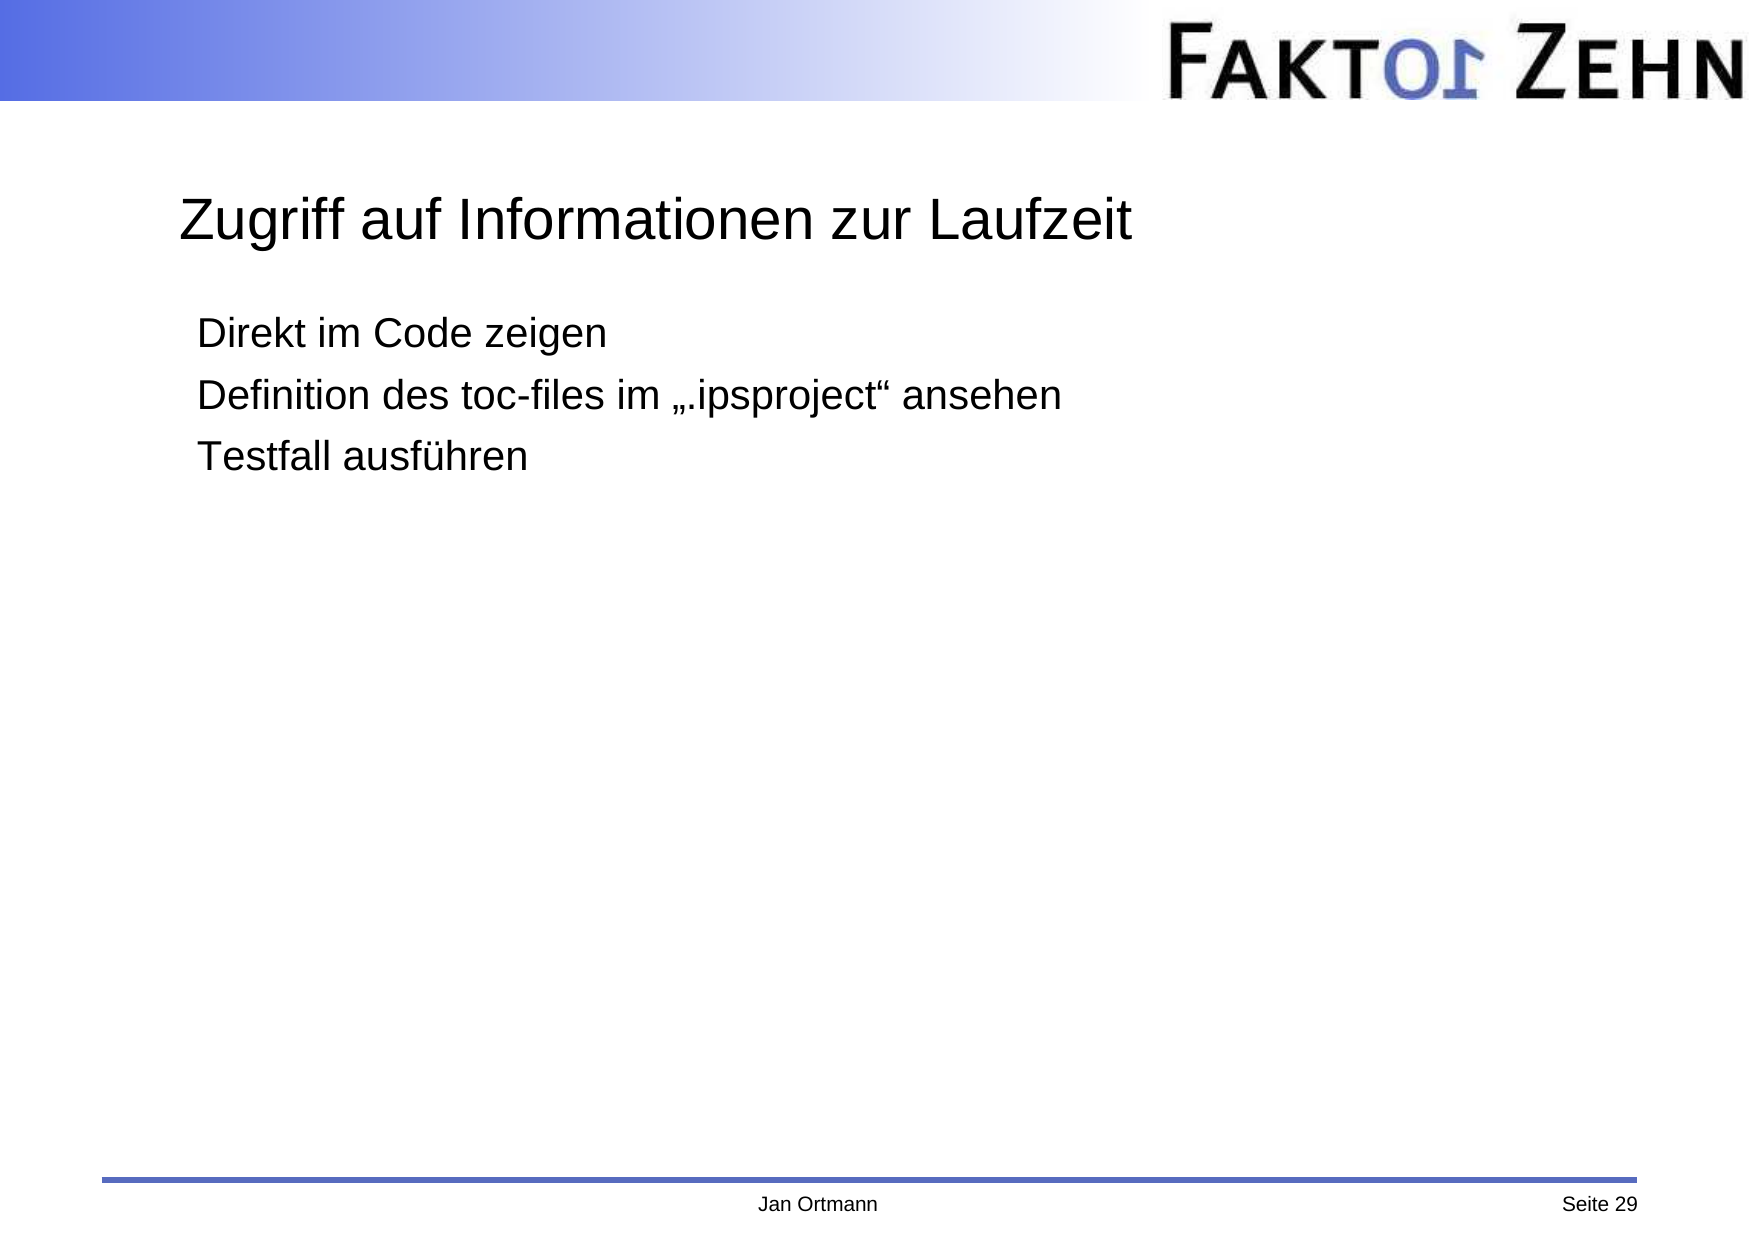

# Zugriff auf Informationen zur Laufzeit
Direkt im Code zeigen
Definition des toc-files im „.ipsproject“ ansehen
Testfall ausführen